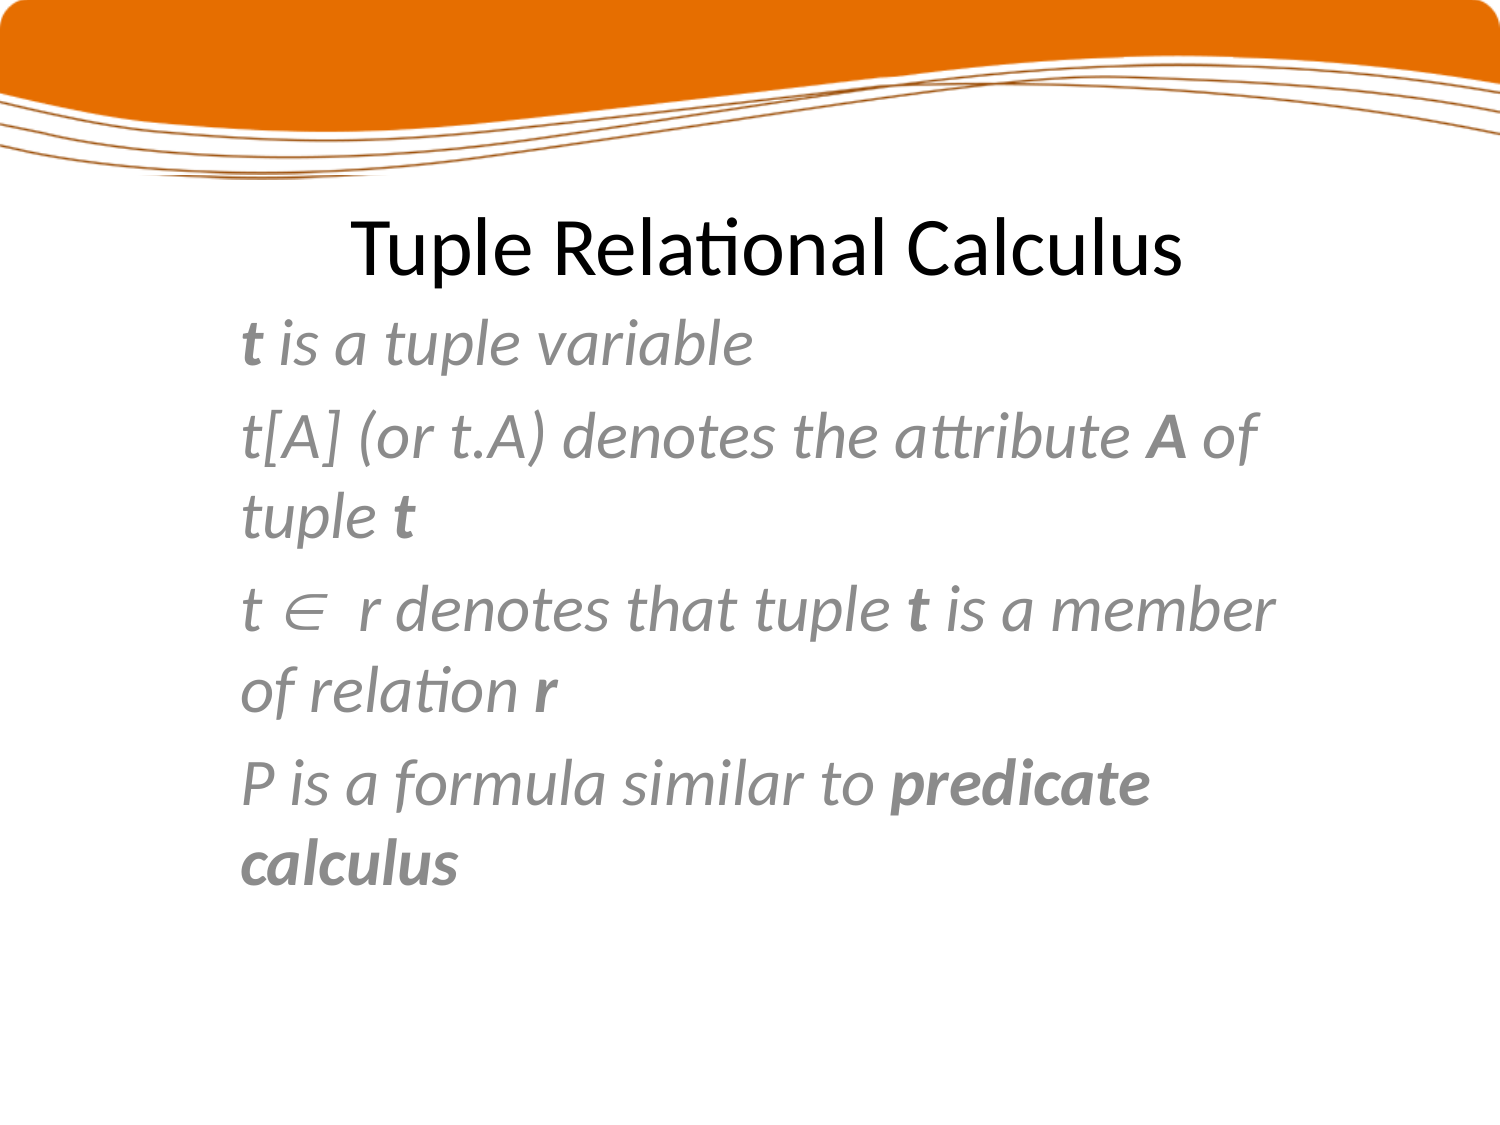

Tuple Relational Calculus
# t is a tuple variable
t[A] (or t.A) denotes the attribute A of tuple t
t  r denotes that tuple t is a member of relation r
P is a formula similar to predicate calculus